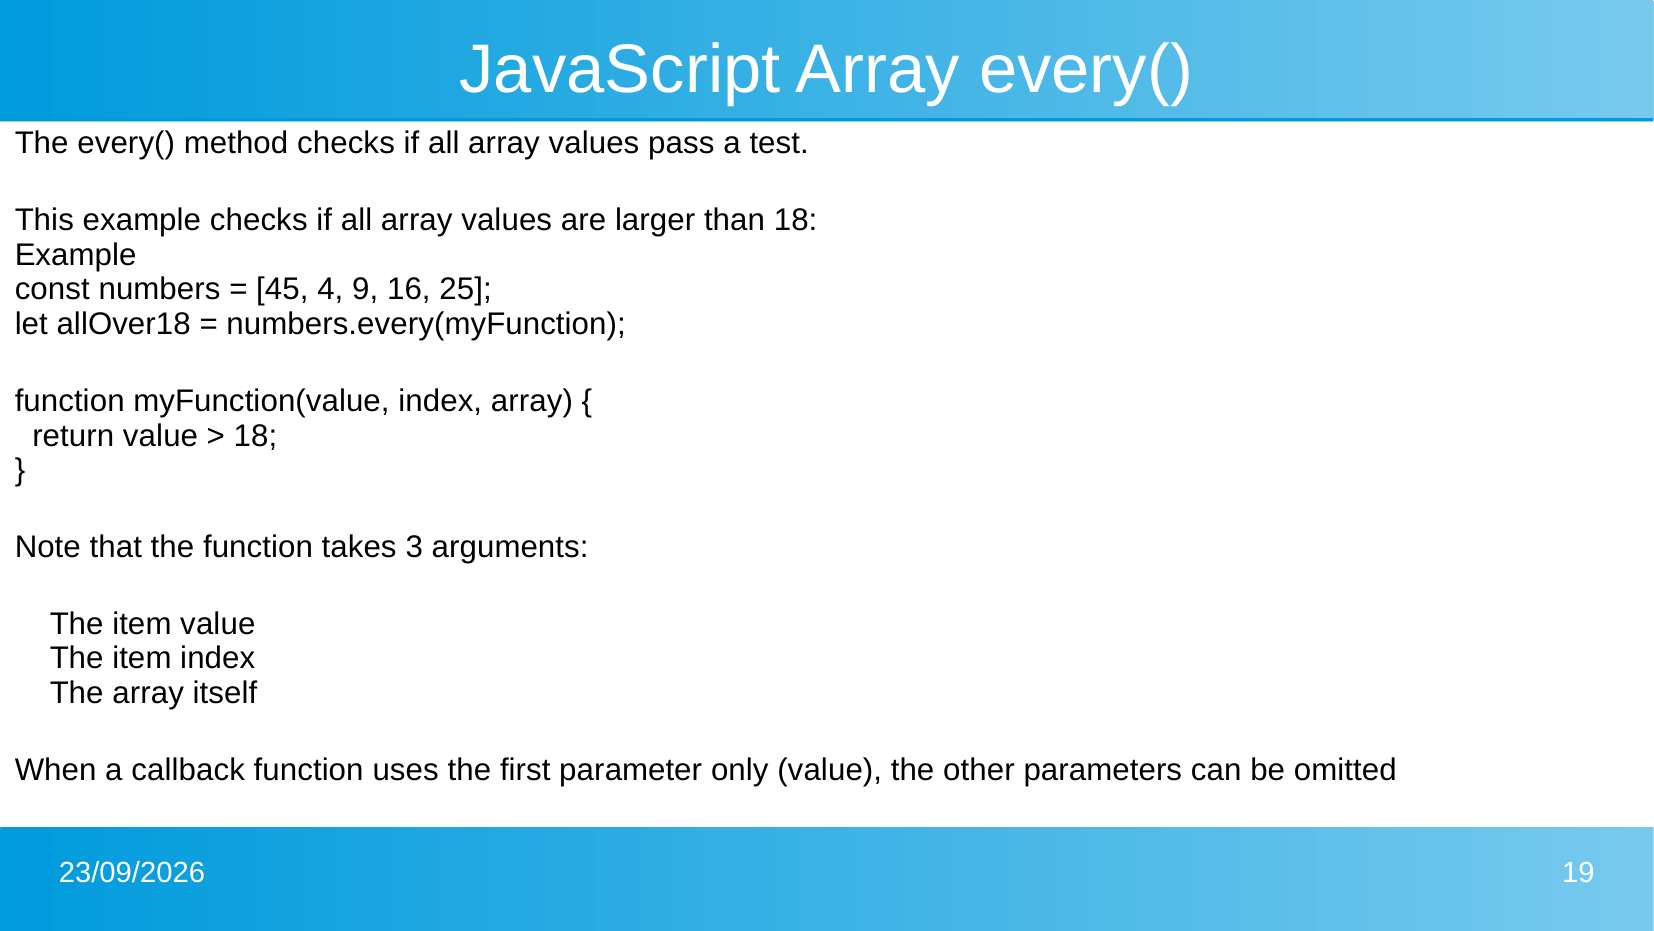

# JavaScript Array every()
The every() method checks if all array values pass a test.
This example checks if all array values are larger than 18:
Example
const numbers = [45, 4, 9, 16, 25];
let allOver18 = numbers.every(myFunction);
function myFunction(value, index, array) {
 return value > 18;
}
Note that the function takes 3 arguments:
 The item value
 The item index
 The array itself
When a callback function uses the first parameter only (value), the other parameters can be omitted
19